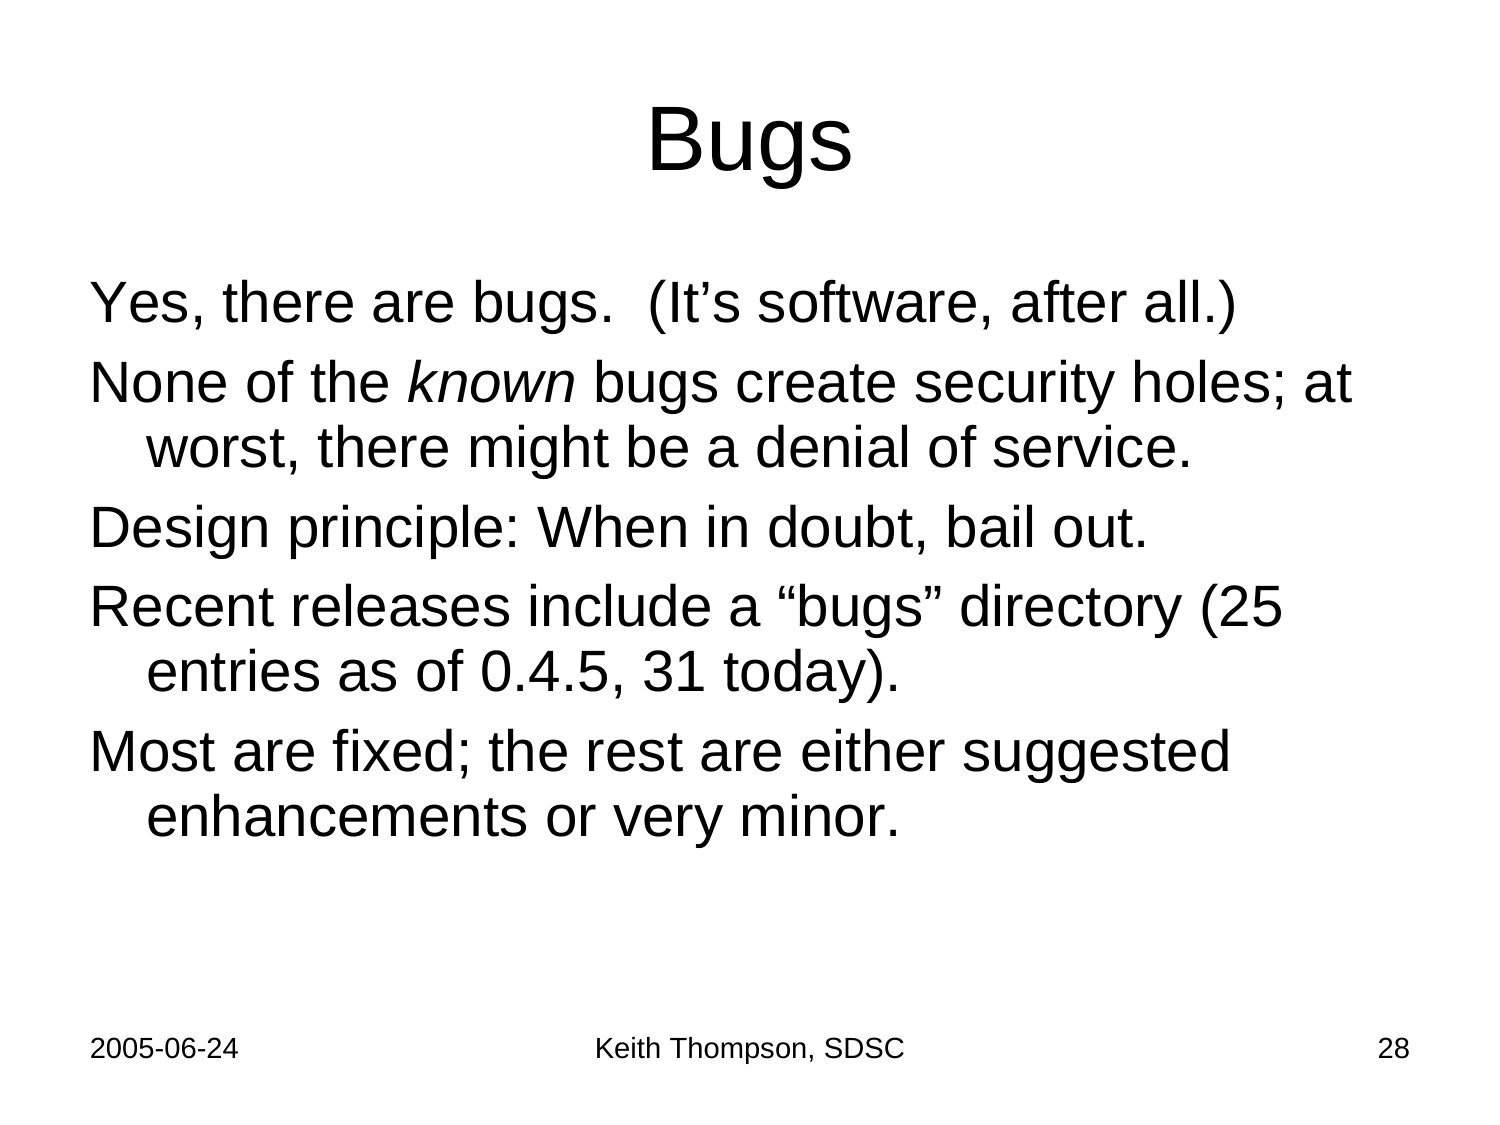

# Bugs
Yes, there are bugs. (It’s software, after all.)
None of the known bugs create security holes; at worst, there might be a denial of service.
Design principle: When in doubt, bail out.
Recent releases include a “bugs” directory (25 entries as of 0.4.5, 31 today).
Most are fixed; the rest are either suggested enhancements or very minor.
2005-06-24
Keith Thompson, SDSC
28